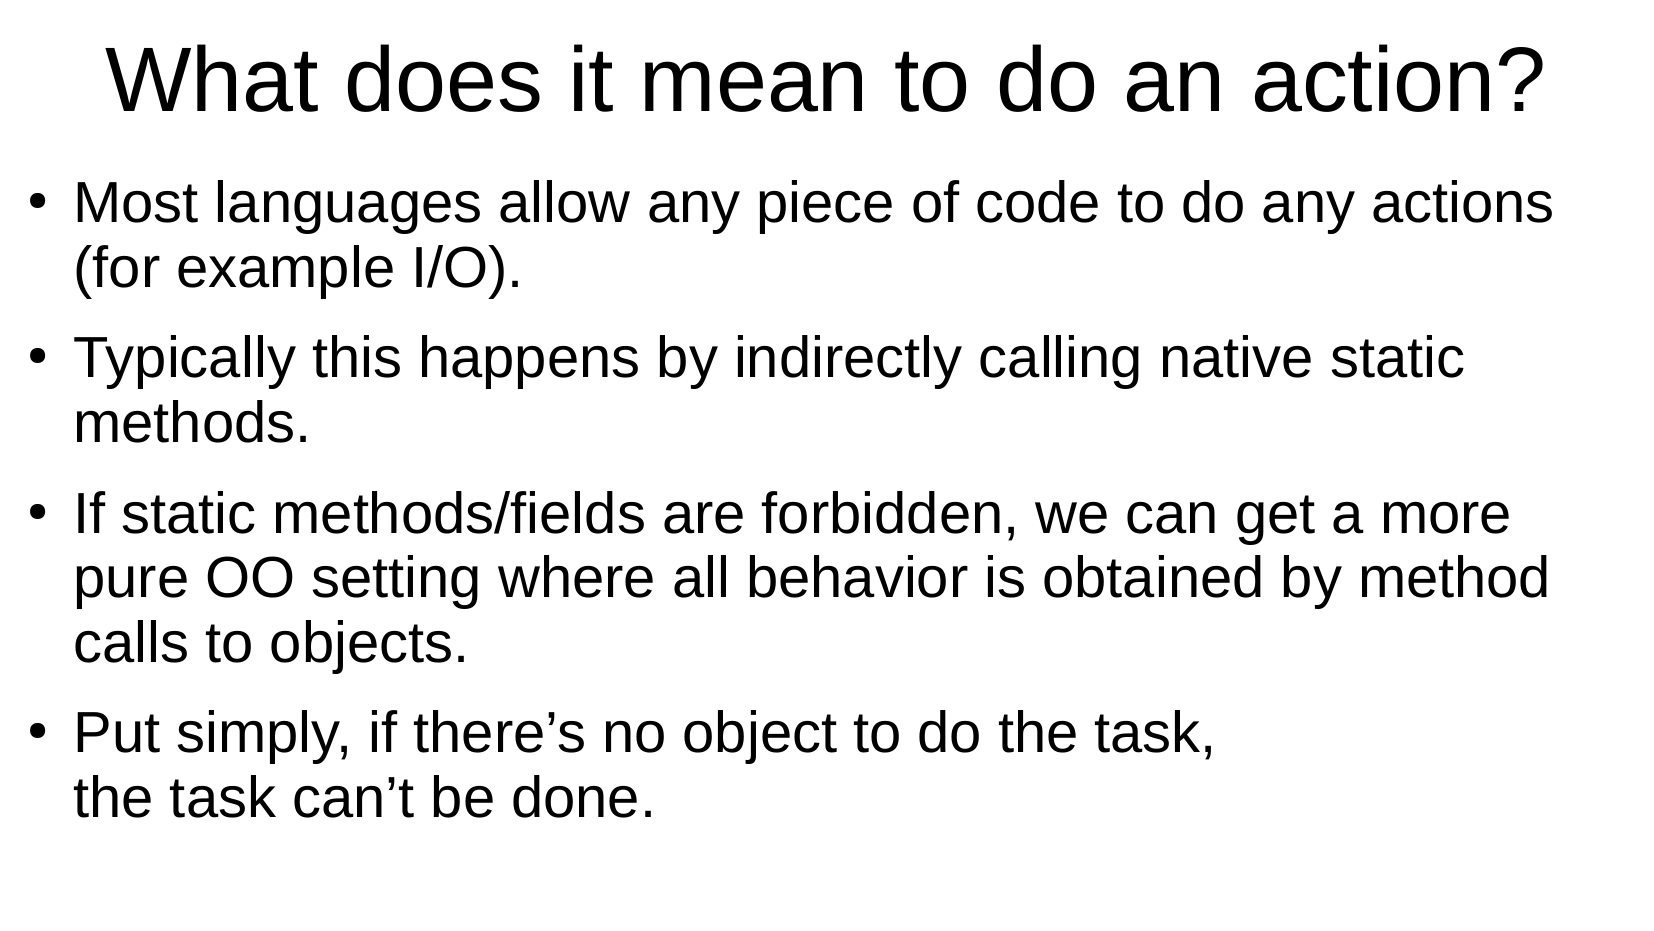

# What does it mean to do an action?
Most languages allow any piece of code to do any actions
(for example I/O).
Typically this happens by indirectly calling native static methods.
If static methods/fields are forbidden, we can get a more pure OO setting where all behavior is obtained by method calls to objects.
Put simply, if there’s no object to do the task,
the task can’t be done.